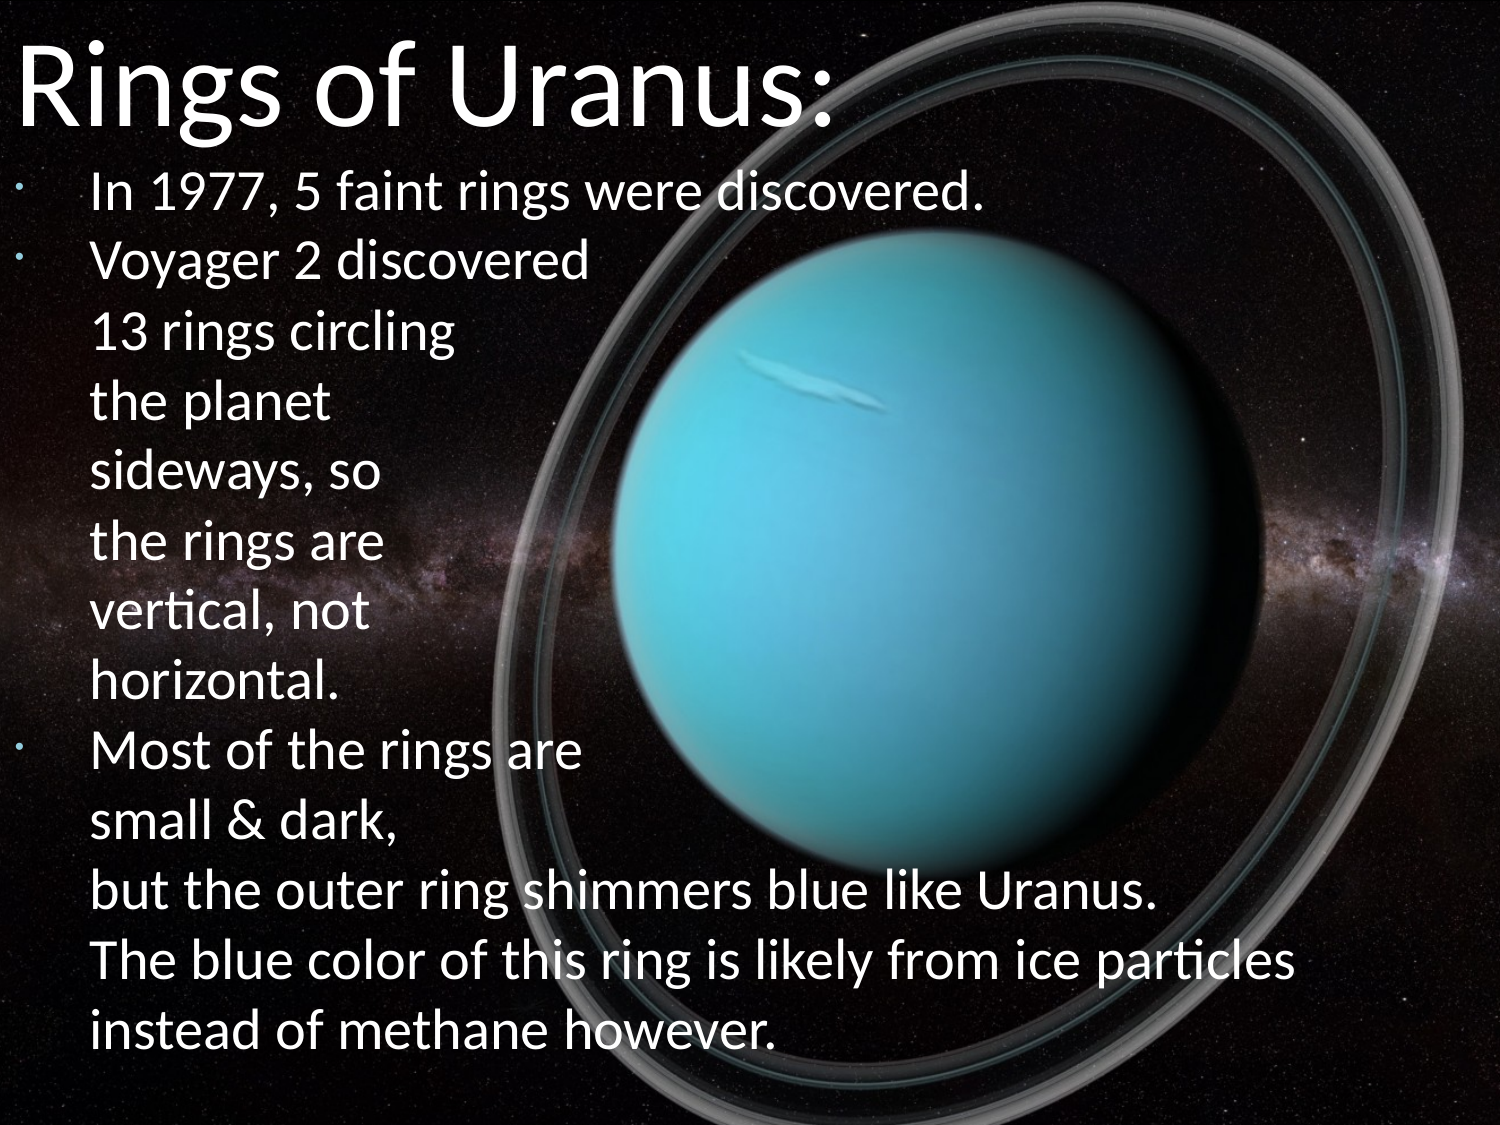

Rings of Uranus:
In 1977, 5 faint rings were discovered.
Voyager 2 discovered
	13 rings circling
	the planet
	sideways, so
	the rings are
	vertical, not
	horizontal.
Most of the rings are
	small & dark,
	but the outer ring shimmers blue like Uranus.
	The blue color of this ring is likely from ice particles 			instead of methane however.